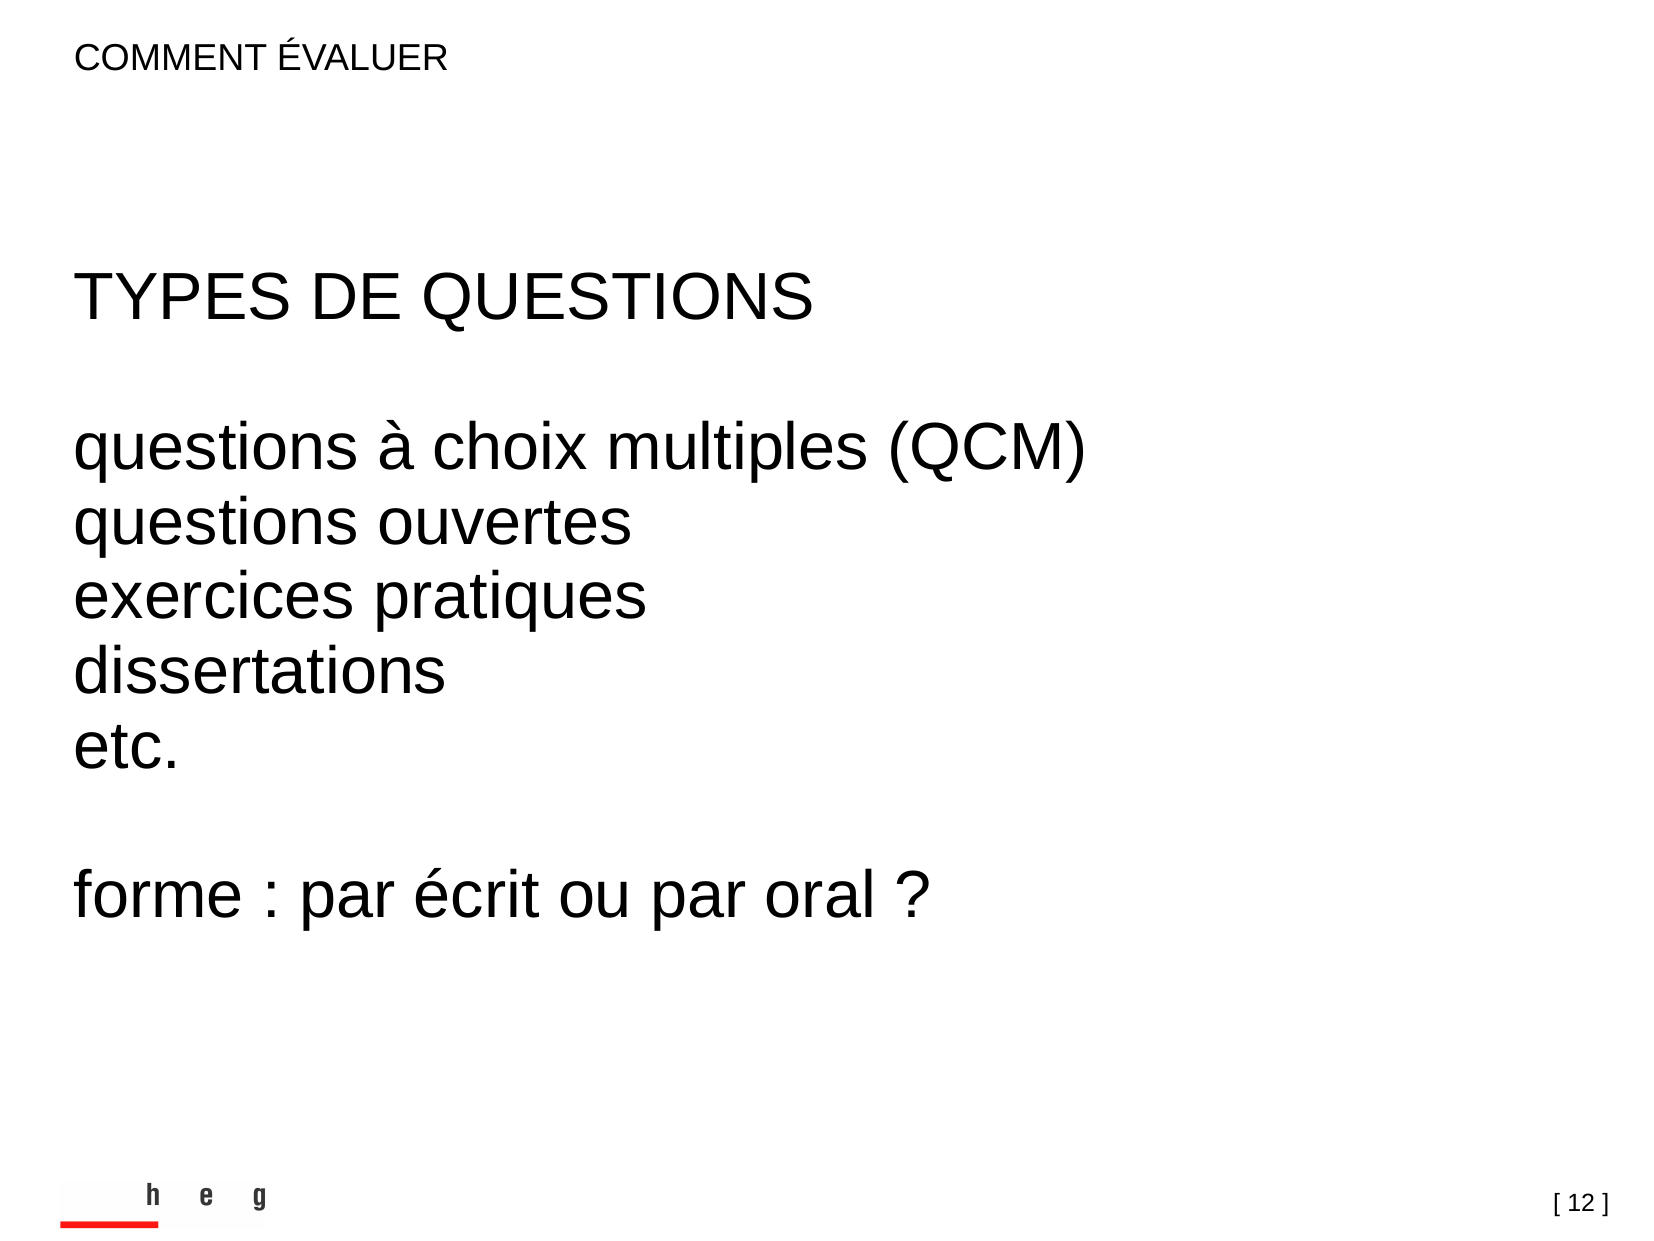

COMMENT ÉVALUER
TYPES DE QUESTIONS
questions à choix multiples (QCM)
questions ouvertes
exercices pratiques
dissertations
etc.
forme : par écrit ou par oral ?